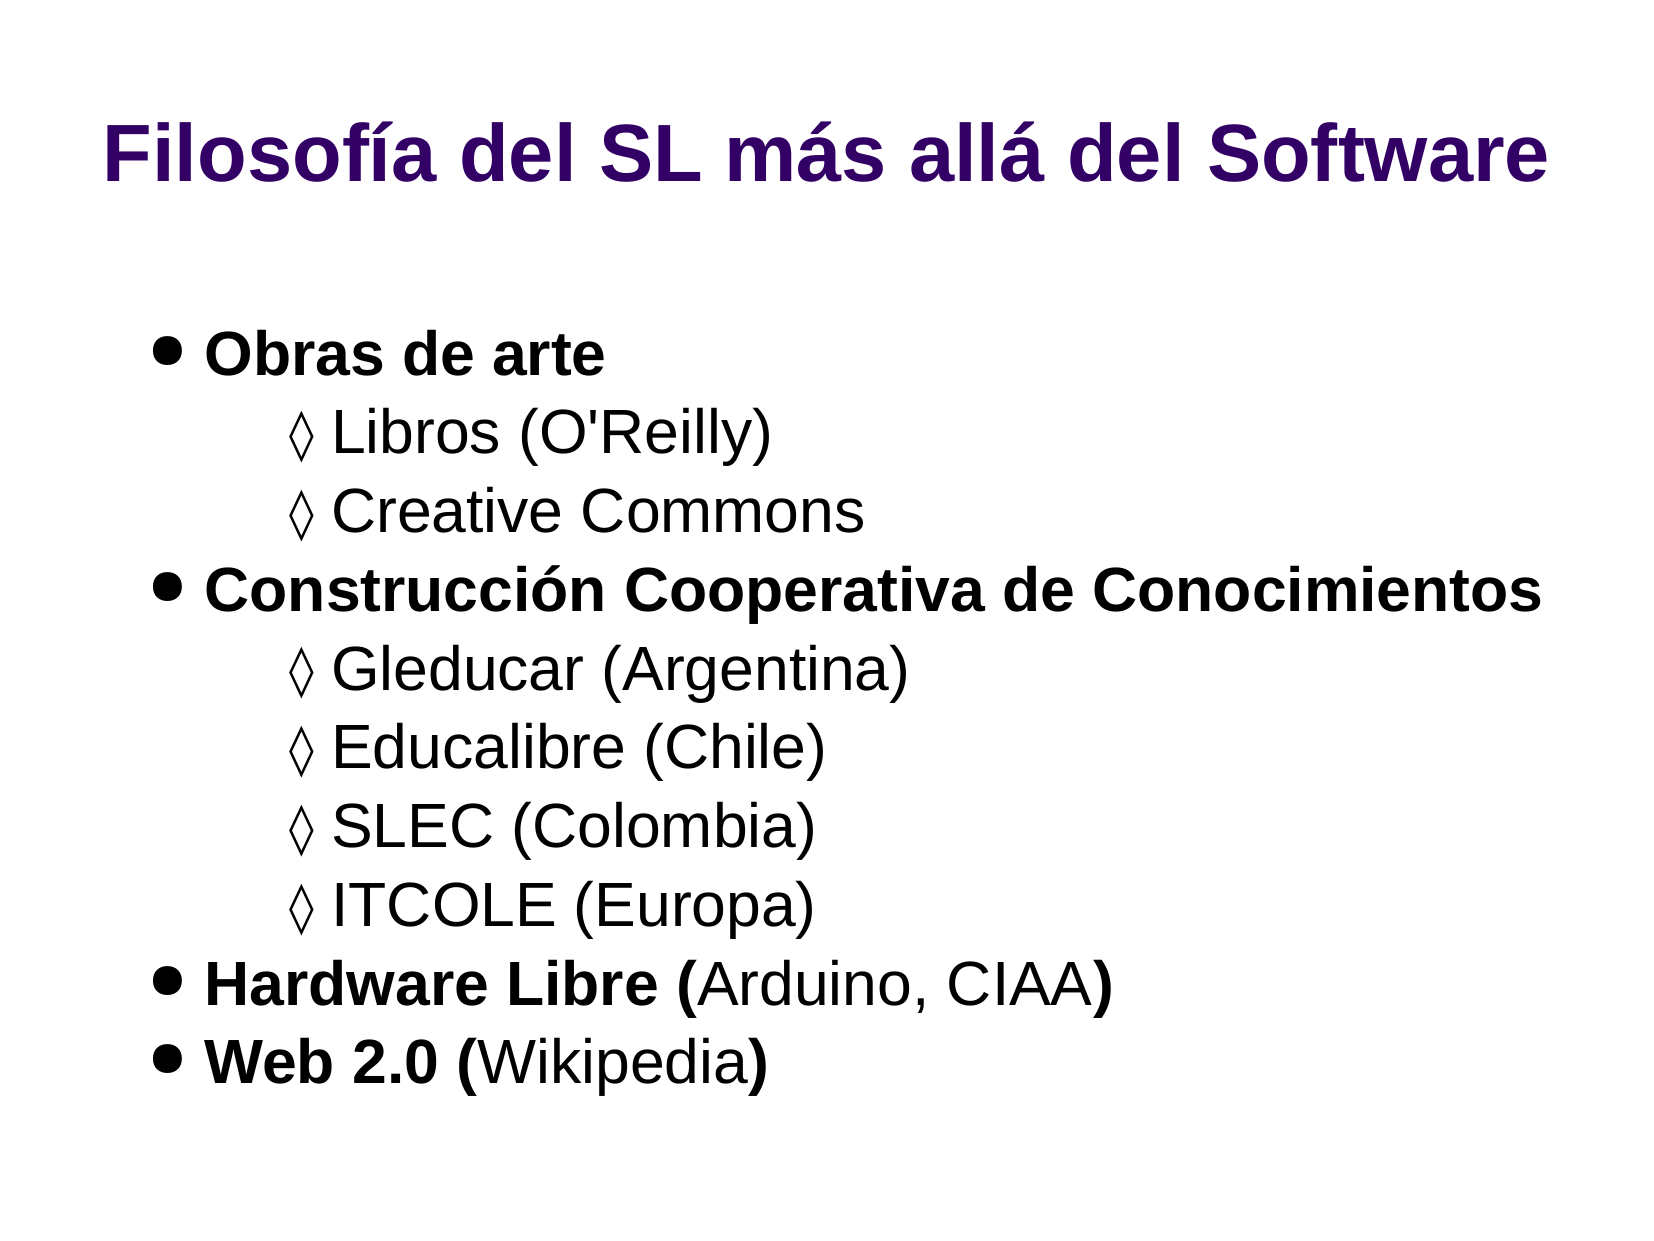

# Filosofía del SL más allá del Software
 Obras de arte
 Libros (O'Reilly)
 Creative Commons
 Construcción Cooperativa de Conocimientos
 Gleducar (Argentina)
 Educalibre (Chile)
 SLEC (Colombia)
 ITCOLE (Europa)
 Hardware Libre (Arduino, CIAA)
 Web 2.0 (Wikipedia)